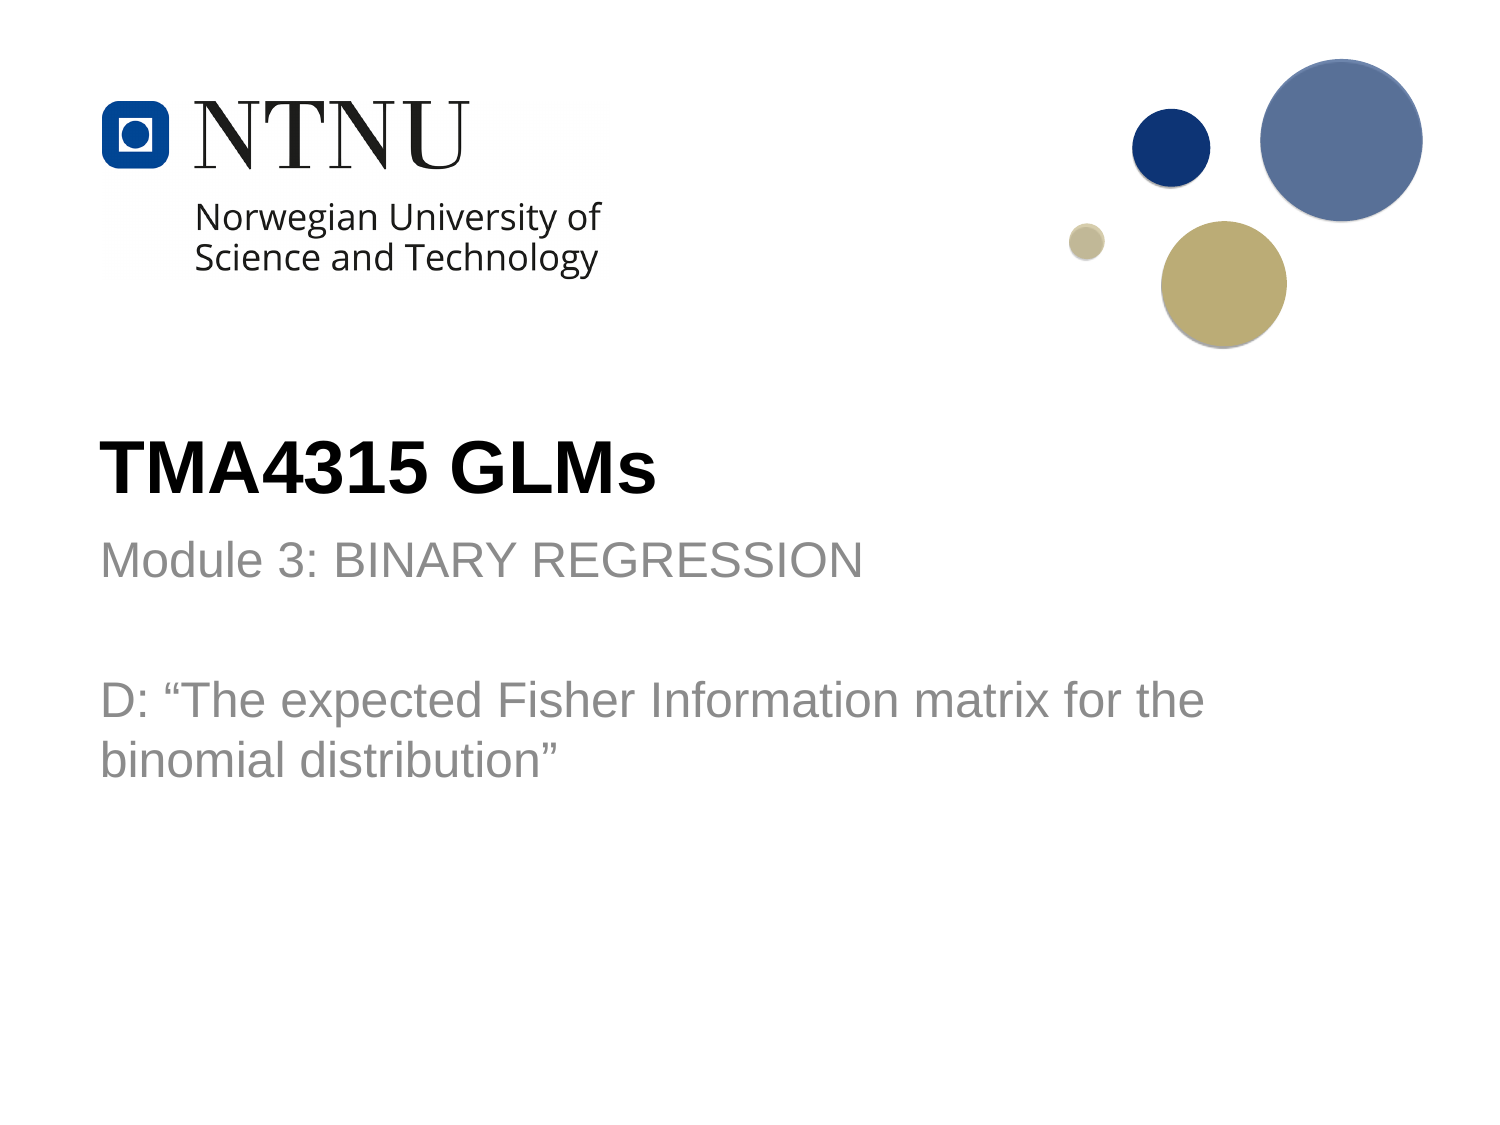

# TMA4315 GLMs
Module 3: BINARY REGRESSION
D: “The expected Fisher Information matrix for the binomial distribution”